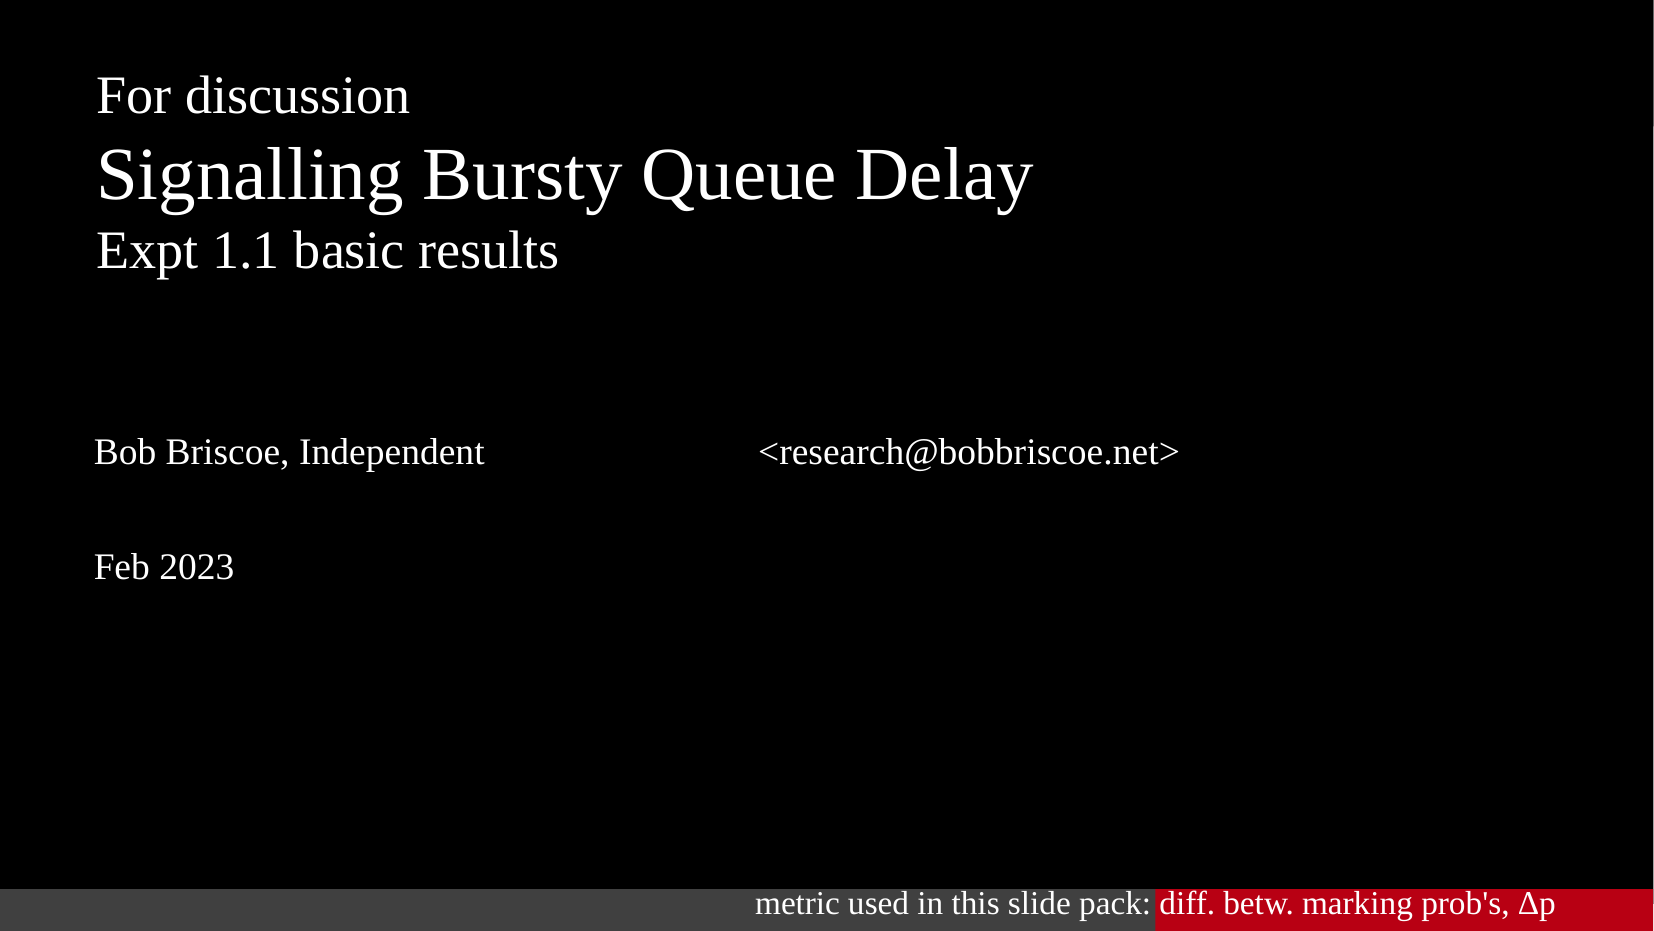

For discussion
Signalling Bursty Queue Delay
Expt 1.1 basic results
Bob Briscoe, Independent 				<research@bobbriscoe.net>
Feb 2023
metric used in this slide pack: diff. betw. marking prob's, Δp